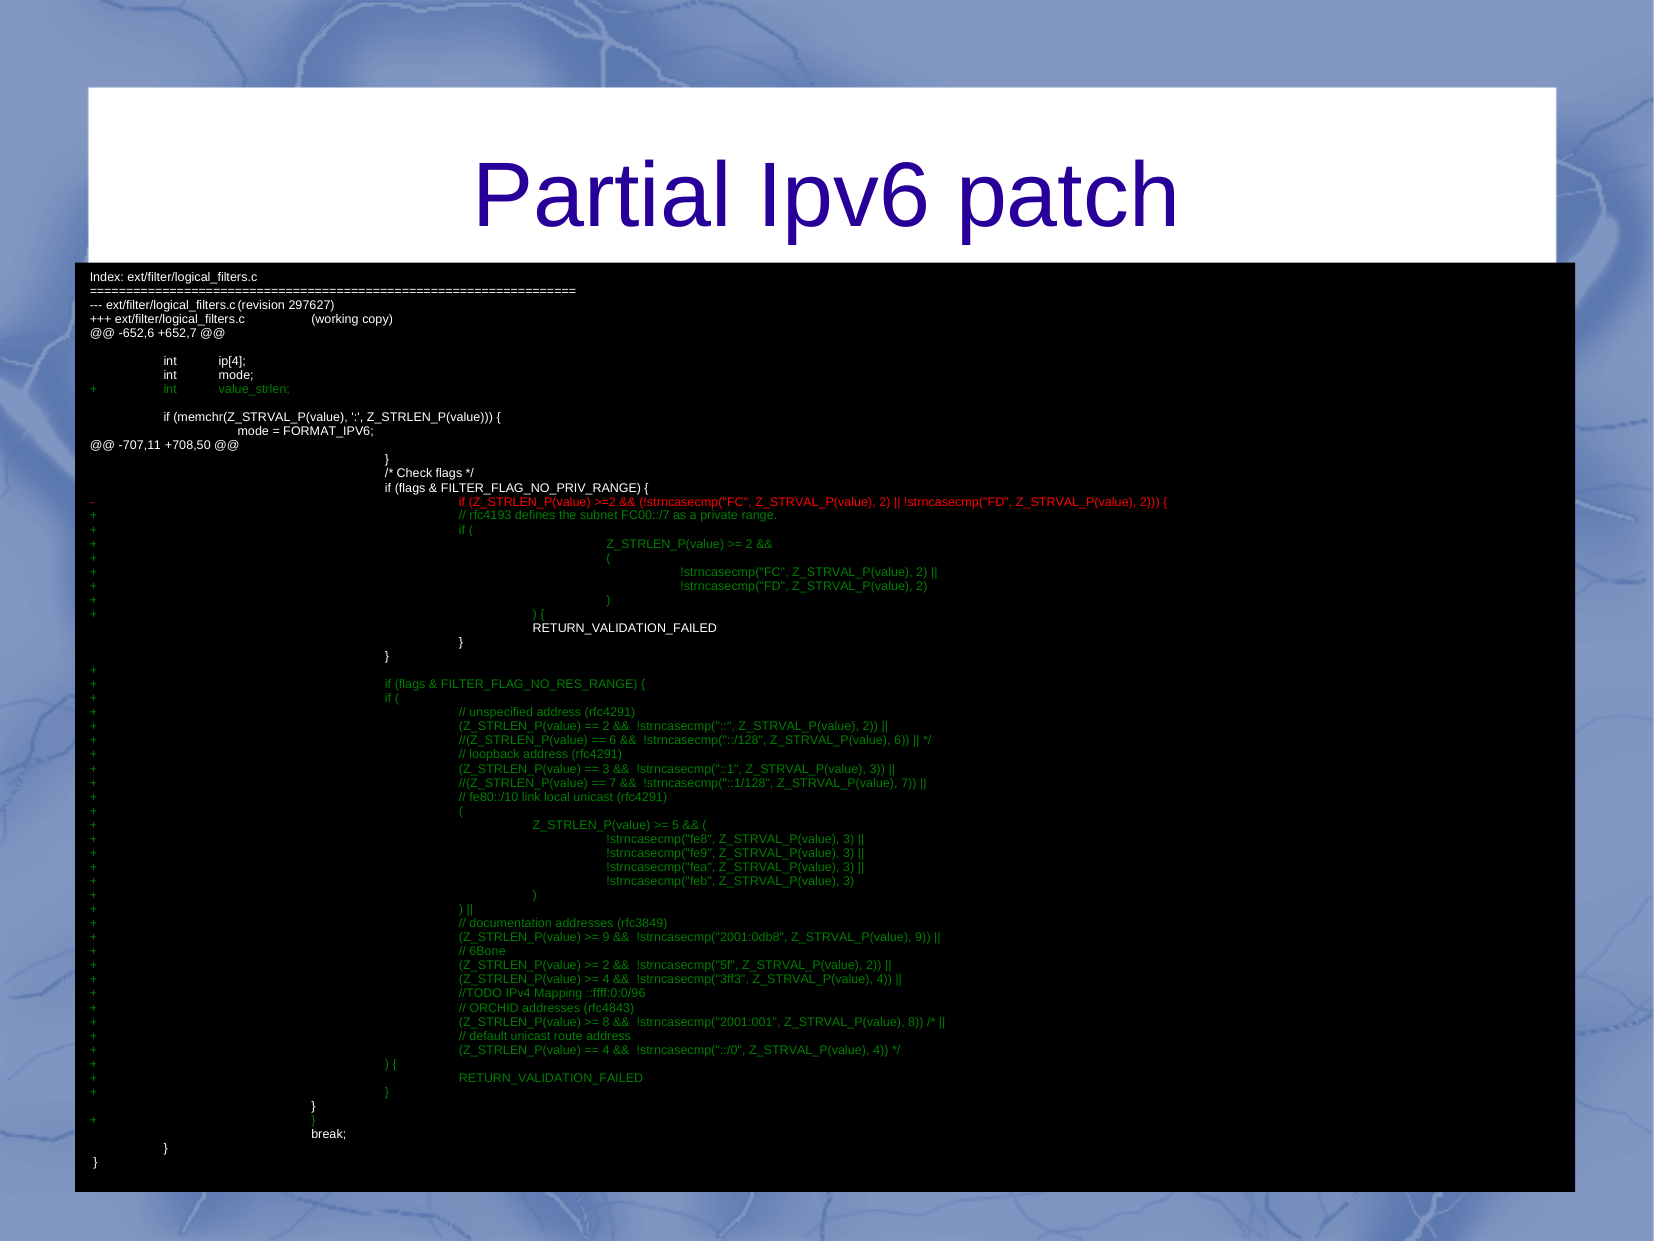

# Partial Ipv6 patch
Index: ext/filter/logical_filters.c
===================================================================
--- ext/filter/logical_filters.c	(revision 297627)
+++ ext/filter/logical_filters.c	(working copy)
@@ -652,6 +652,7 @@
 	int ip[4];
 	int mode;
+	int value_strlen;
 	if (memchr(Z_STRVAL_P(value), ':', Z_STRLEN_P(value))) {
 		mode = FORMAT_IPV6;
@@ -707,11 +708,50 @@
 				}
 				/* Check flags */
 				if (flags & FILTER_FLAG_NO_PRIV_RANGE) {
-					if (Z_STRLEN_P(value) >=2 && (!strncasecmp("FC", Z_STRVAL_P(value), 2) || !strncasecmp("FD", Z_STRVAL_P(value), 2))) {
+					// rfc4193 defines the subnet FC00::/7 as a private range.
+					if (
+							Z_STRLEN_P(value) >= 2 &&
+							(
+								!strncasecmp("FC", Z_STRVAL_P(value), 2) ||
+								!strncasecmp("FD", Z_STRVAL_P(value), 2)
+							)
+						) {
 						RETURN_VALIDATION_FAILED
 					}
 				}
+
+				if (flags & FILTER_FLAG_NO_RES_RANGE) {
+				if (
+					// unspecified address (rfc4291)
+					(Z_STRLEN_P(value) == 2 && !strncasecmp("::", Z_STRVAL_P(value), 2)) ||
+					//(Z_STRLEN_P(value) == 6 && !strncasecmp("::/128", Z_STRVAL_P(value), 6)) || */
+					// loopback address (rfc4291)
+					(Z_STRLEN_P(value) == 3 && !strncasecmp("::1", Z_STRVAL_P(value), 3)) ||
+					//(Z_STRLEN_P(value) == 7 && !strncasecmp("::1/128", Z_STRVAL_P(value), 7)) ||
+					// fe80::/10 link local unicast (rfc4291)
+					(
+						Z_STRLEN_P(value) >= 5 && (
+							!strncasecmp("fe8", Z_STRVAL_P(value), 3) ||
+							!strncasecmp("fe9", Z_STRVAL_P(value), 3) ||
+							!strncasecmp("fea", Z_STRVAL_P(value), 3) ||
+							!strncasecmp("feb", Z_STRVAL_P(value), 3)
+						)
+					) ||
+					// documentation addresses (rfc3849)
+					(Z_STRLEN_P(value) >= 9 && !strncasecmp("2001:0db8", Z_STRVAL_P(value), 9)) ||
+					// 6Bone
+					(Z_STRLEN_P(value) >= 2 && !strncasecmp("5f", Z_STRVAL_P(value), 2)) ||
+					(Z_STRLEN_P(value) >= 4 && !strncasecmp("3ff3", Z_STRVAL_P(value), 4)) ||
+					//TODO IPv4 Mapping ::ffff:0:0/96
+					// ORCHID addresses (rfc4843)
+					(Z_STRLEN_P(value) >= 8 && !strncasecmp("2001:001", Z_STRVAL_P(value), 8)) /* ||
+					// default unicast route address
+					(Z_STRLEN_P(value) == 4 && !strncasecmp("::/0", Z_STRVAL_P(value), 4)) */
+				) {
+					RETURN_VALIDATION_FAILED
+				}
 			}
+			}
 			break;
 	}
 }